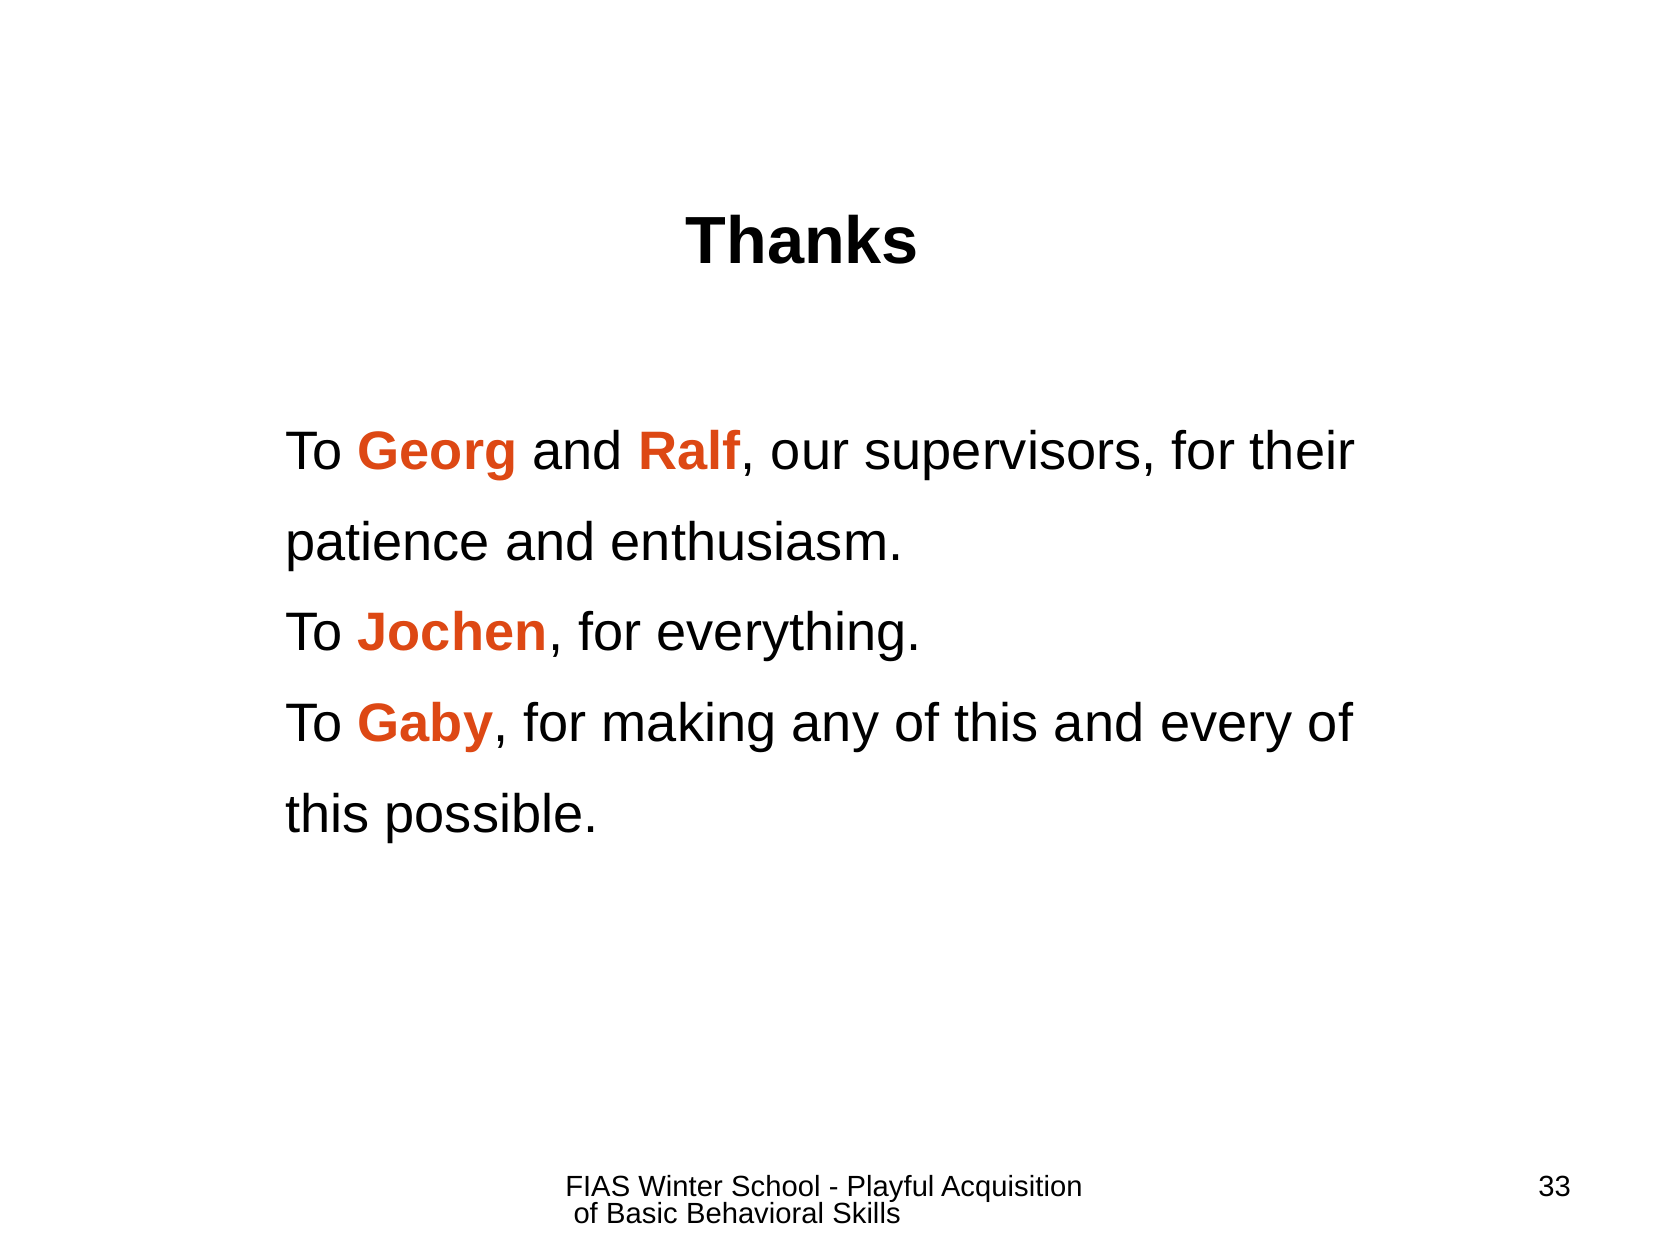

Thanks
To Georg and Ralf, our supervisors, for their patience and enthusiasm.
To Jochen, for everything.
To Gaby, for making any of this and every of this possible.
FIAS Winter School - Playful Acquisition of Basic Behavioral Skills
33